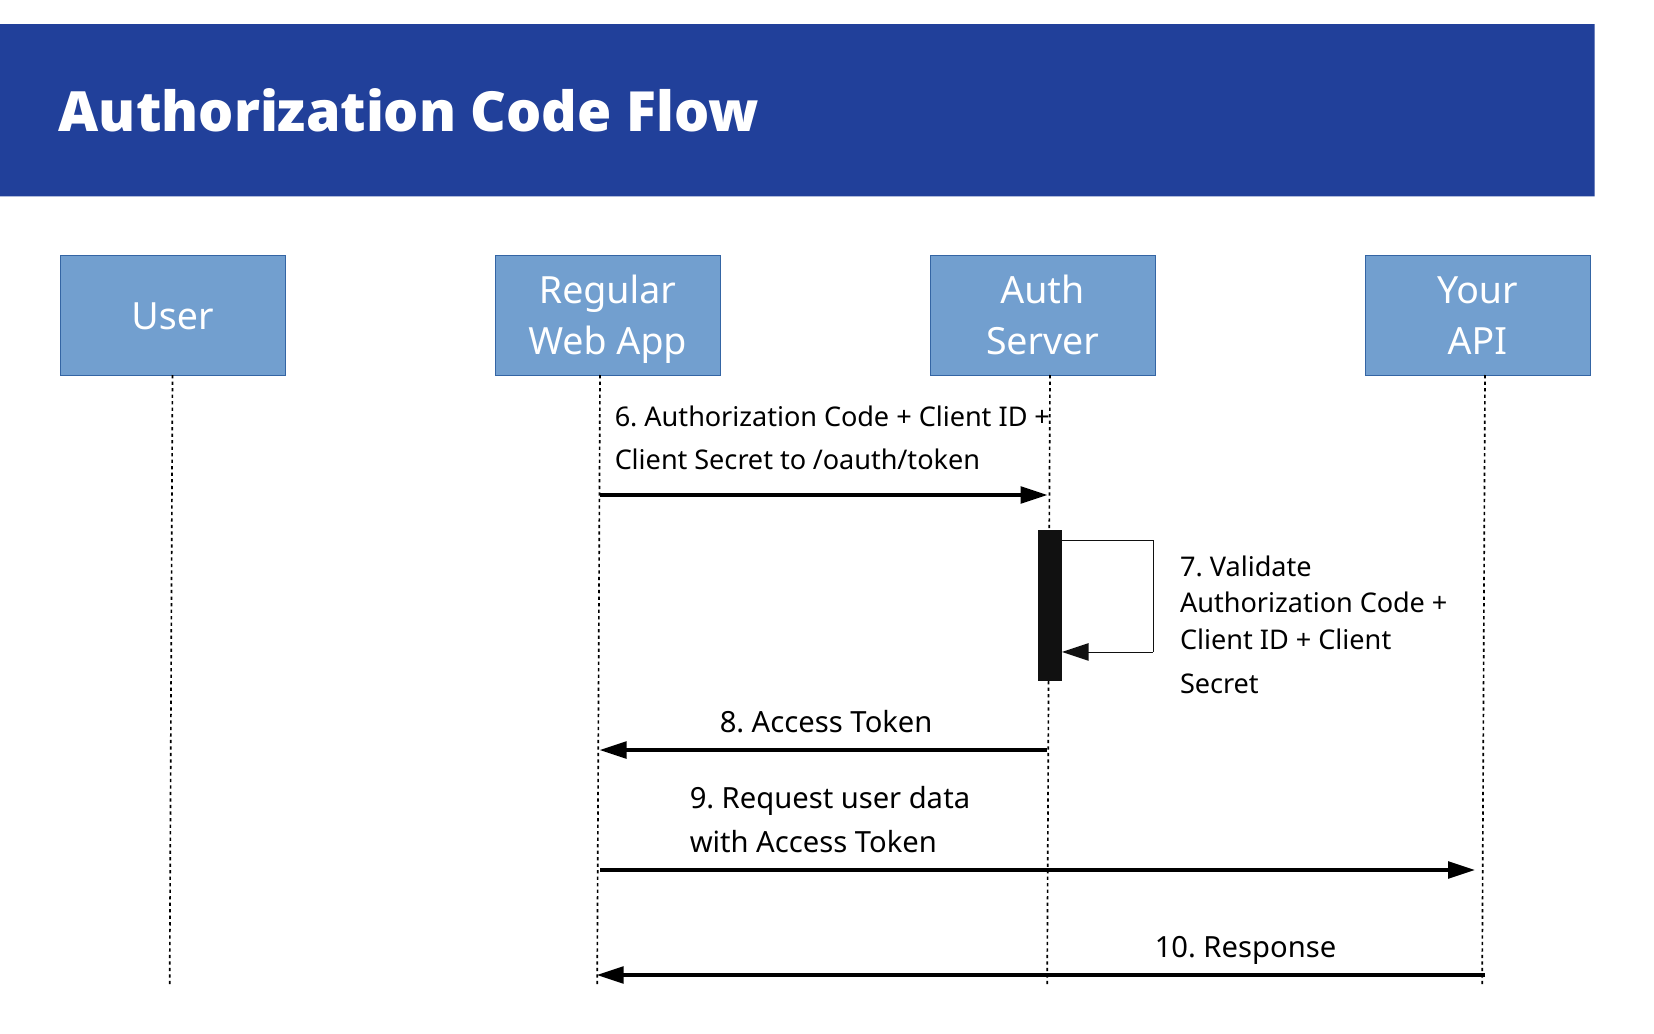

# Authorization Code Flow
User
Regular
Web App
Auth
Server
Your
API
6. Authorization Code + Client ID + Client Secret to /oauth/token
7. Validate Authorization Code + Client ID + Client Secret
8. Access Token
9. Request user data with Access Token
10. Response